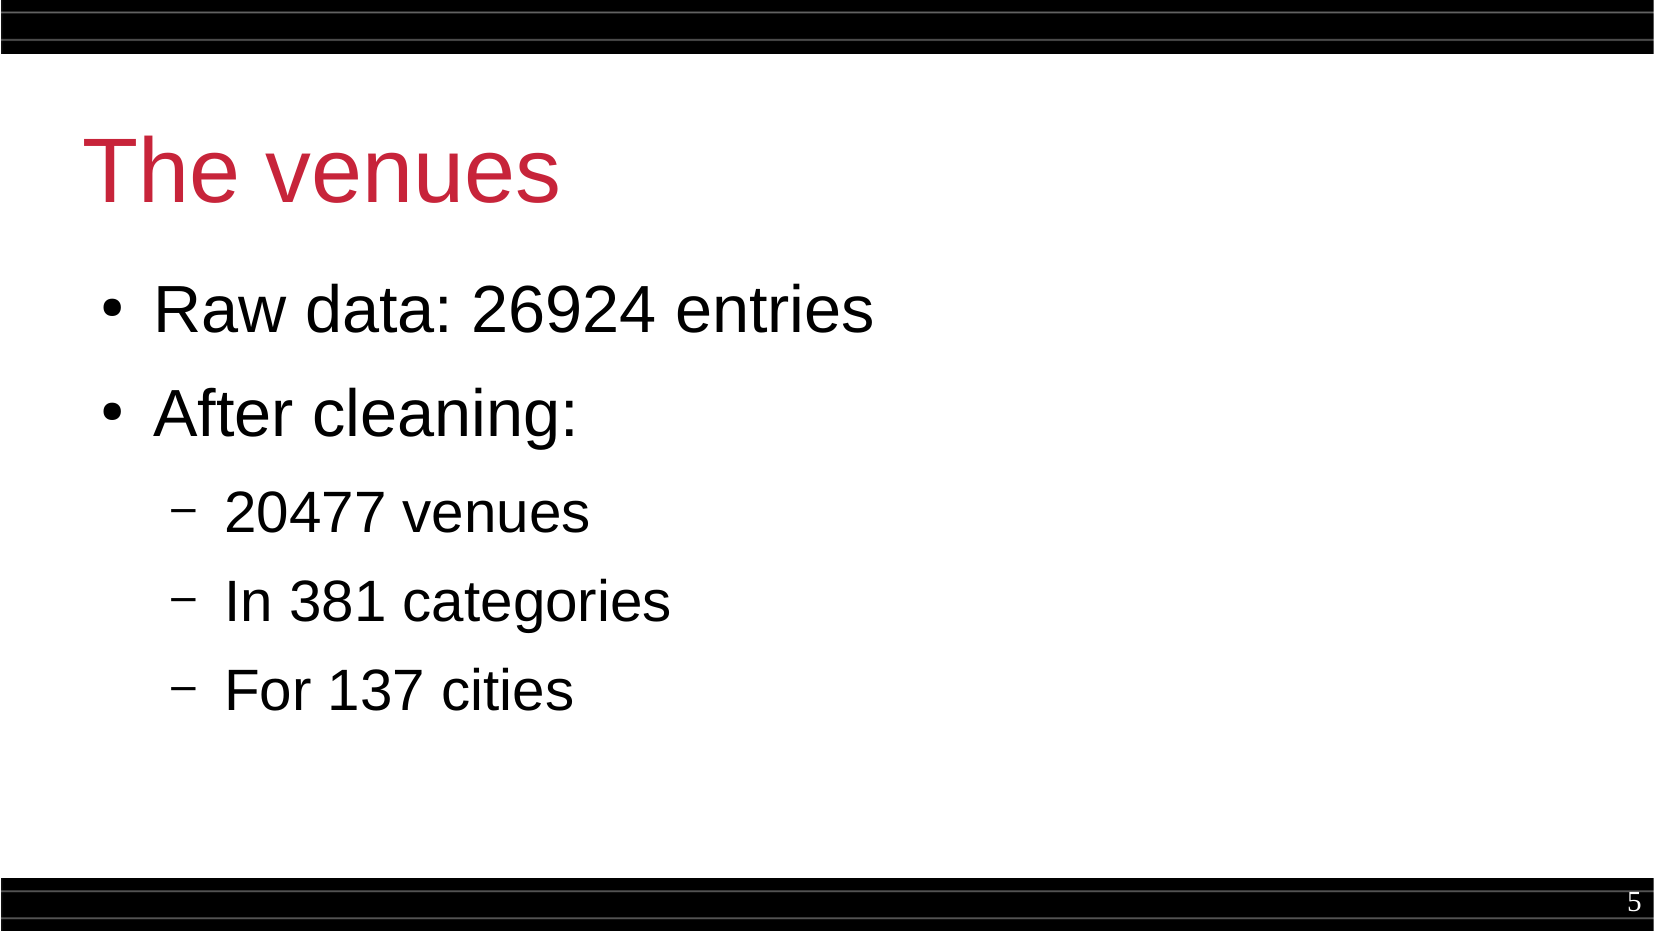

# The venues
Raw data: 26924 entries
After cleaning:
20477 venues
In 381 categories
For 137 cities